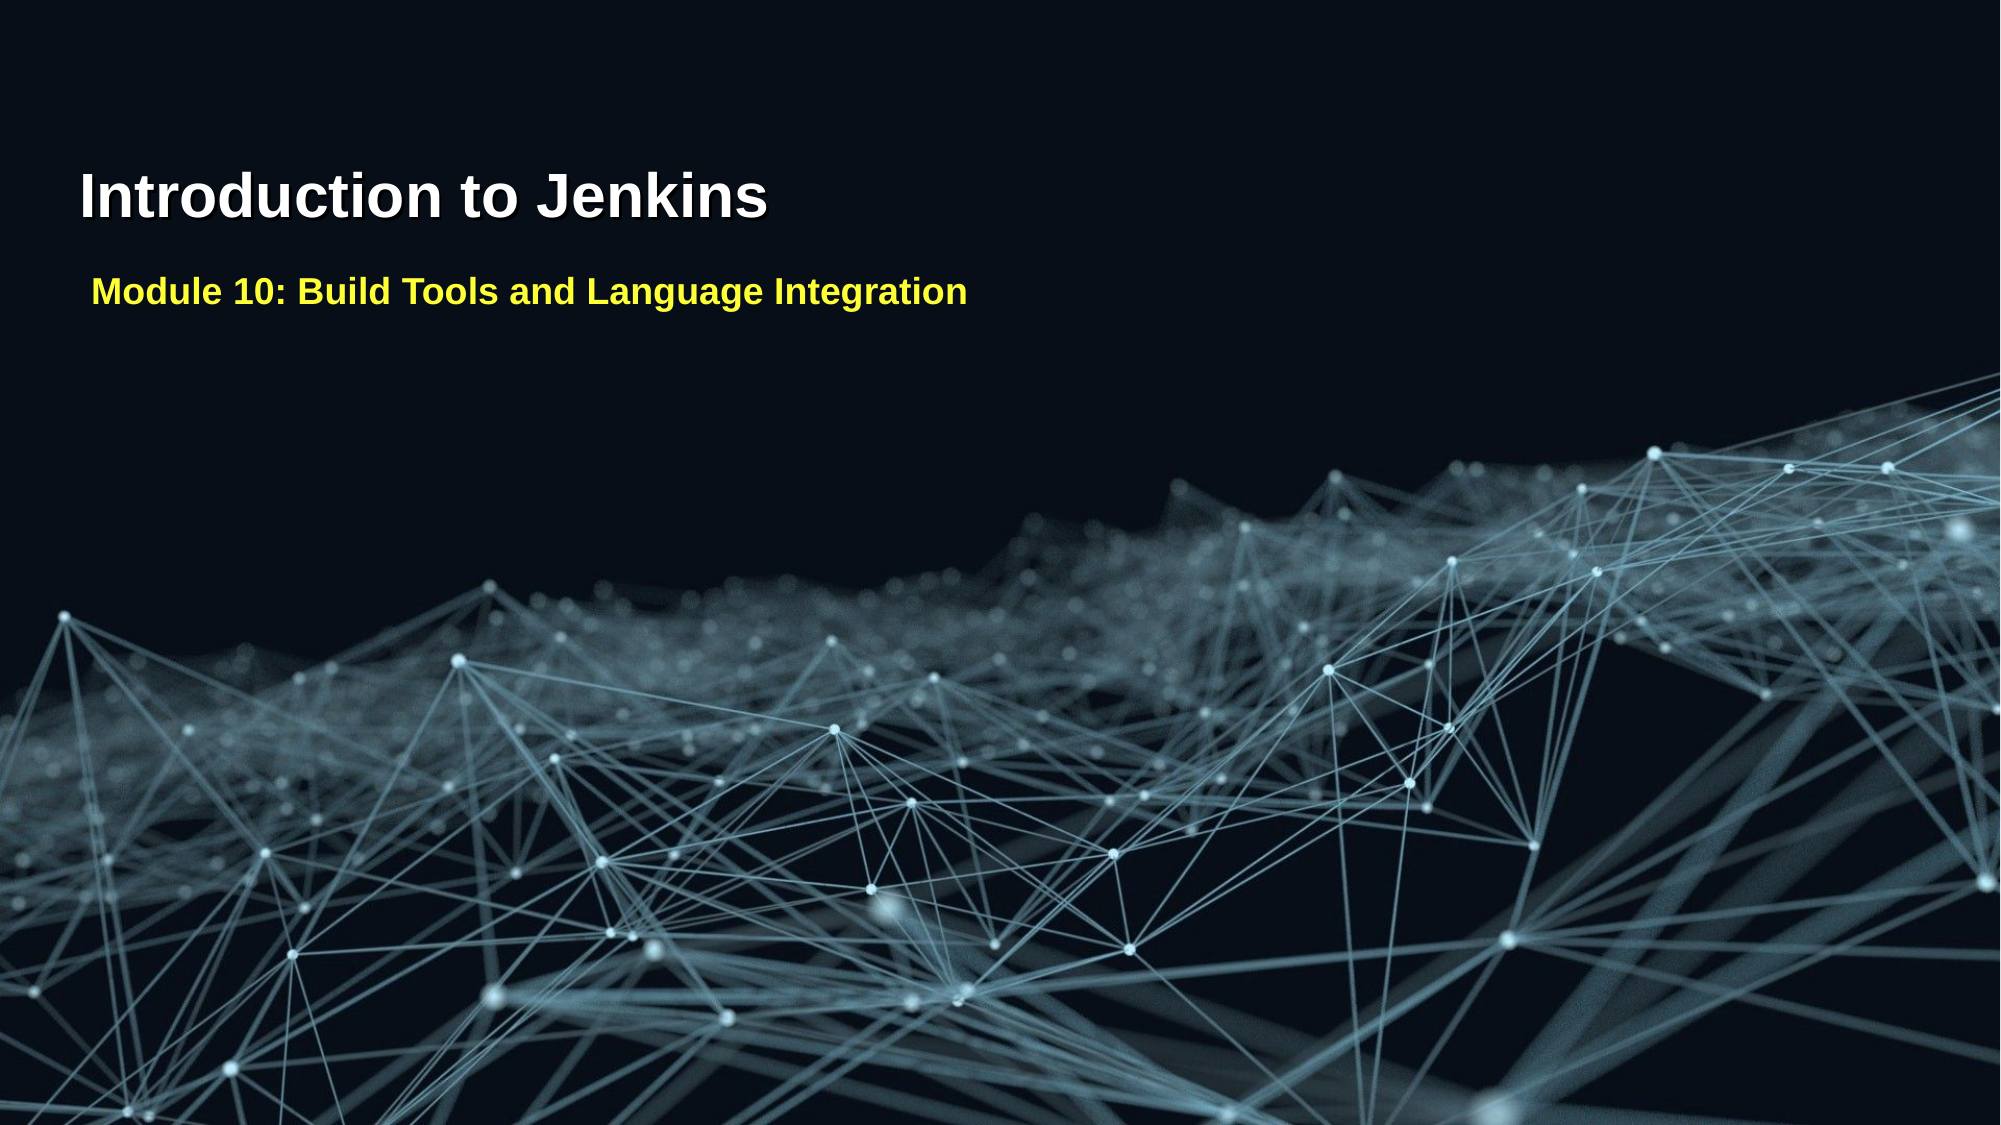

Introduction to Jenkins
Module 10: Build Tools and Language Integration